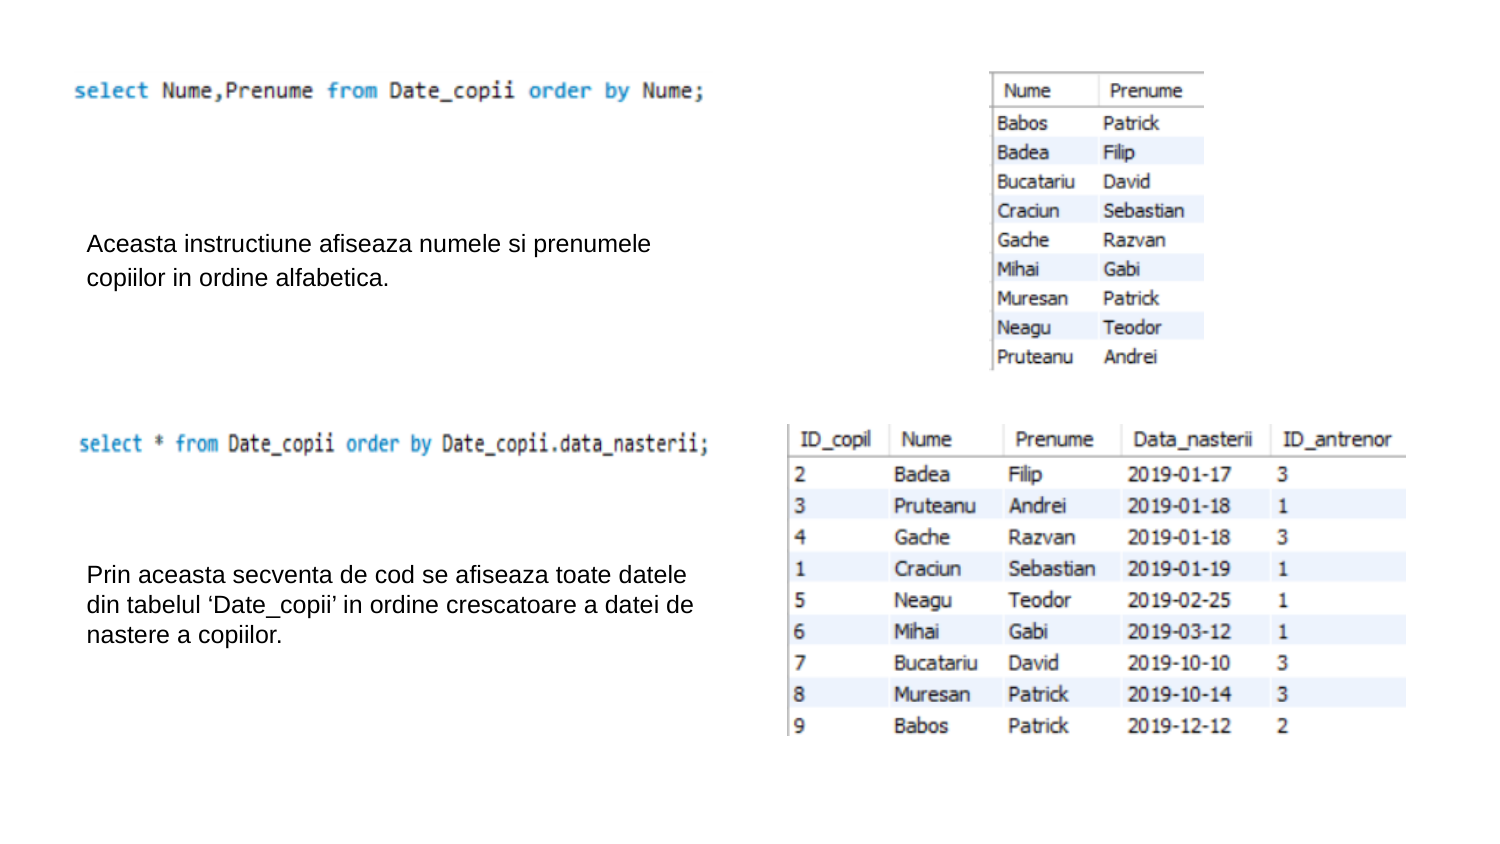

Aceasta instructiune afiseaza numele si prenumele copiilor in ordine alfabetica.
Prin aceasta secventa de cod se afiseaza toate datele din tabelul ‘Date_copii’ in ordine crescatoare a datei de nastere a copiilor.